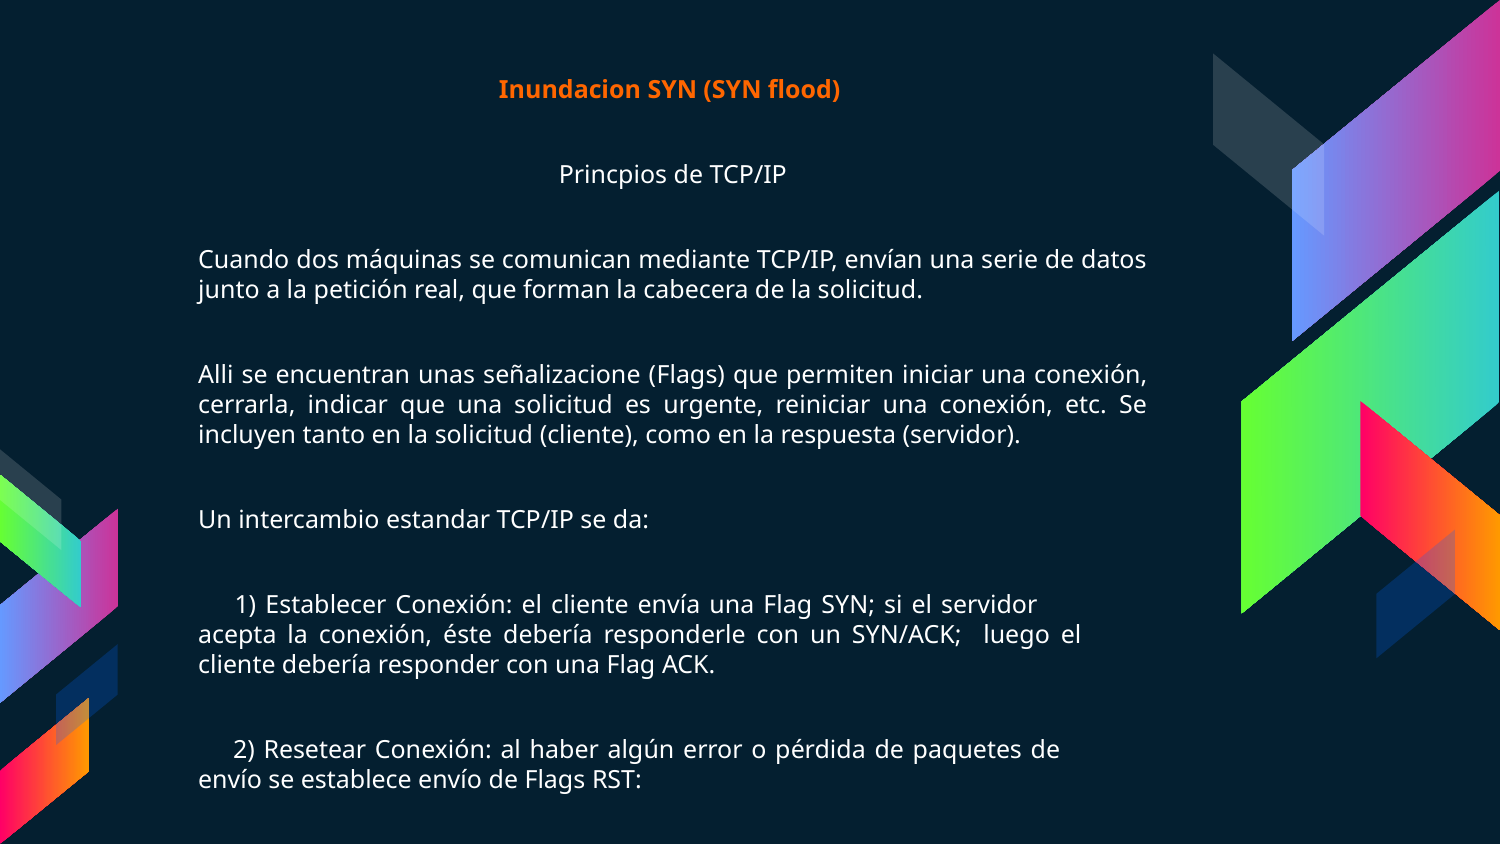

# Inundacion SYN (SYN flood)
Princpios de TCP/IP
Cuando dos máquinas se comunican mediante TCP/IP, envían una serie de datos junto a la petición real, que forman la cabecera de la solicitud.
Alli se encuentran unas señalizacione (Flags) que permiten iniciar una conexión, cerrarla, indicar que una solicitud es urgente, reiniciar una conexión, etc. Se incluyen tanto en la solicitud (cliente), como en la respuesta (servidor).
Un intercambio estandar TCP/IP se da:
 1) Establecer Conexión: el cliente envía una Flag SYN; si el servidor acepta la conexión, éste debería responderle con un SYN/ACK; luego el cliente debería responder con una Flag ACK.
 2) Resetear Conexión: al haber algún error o pérdida de paquetes de envío se establece envío de Flags RST: